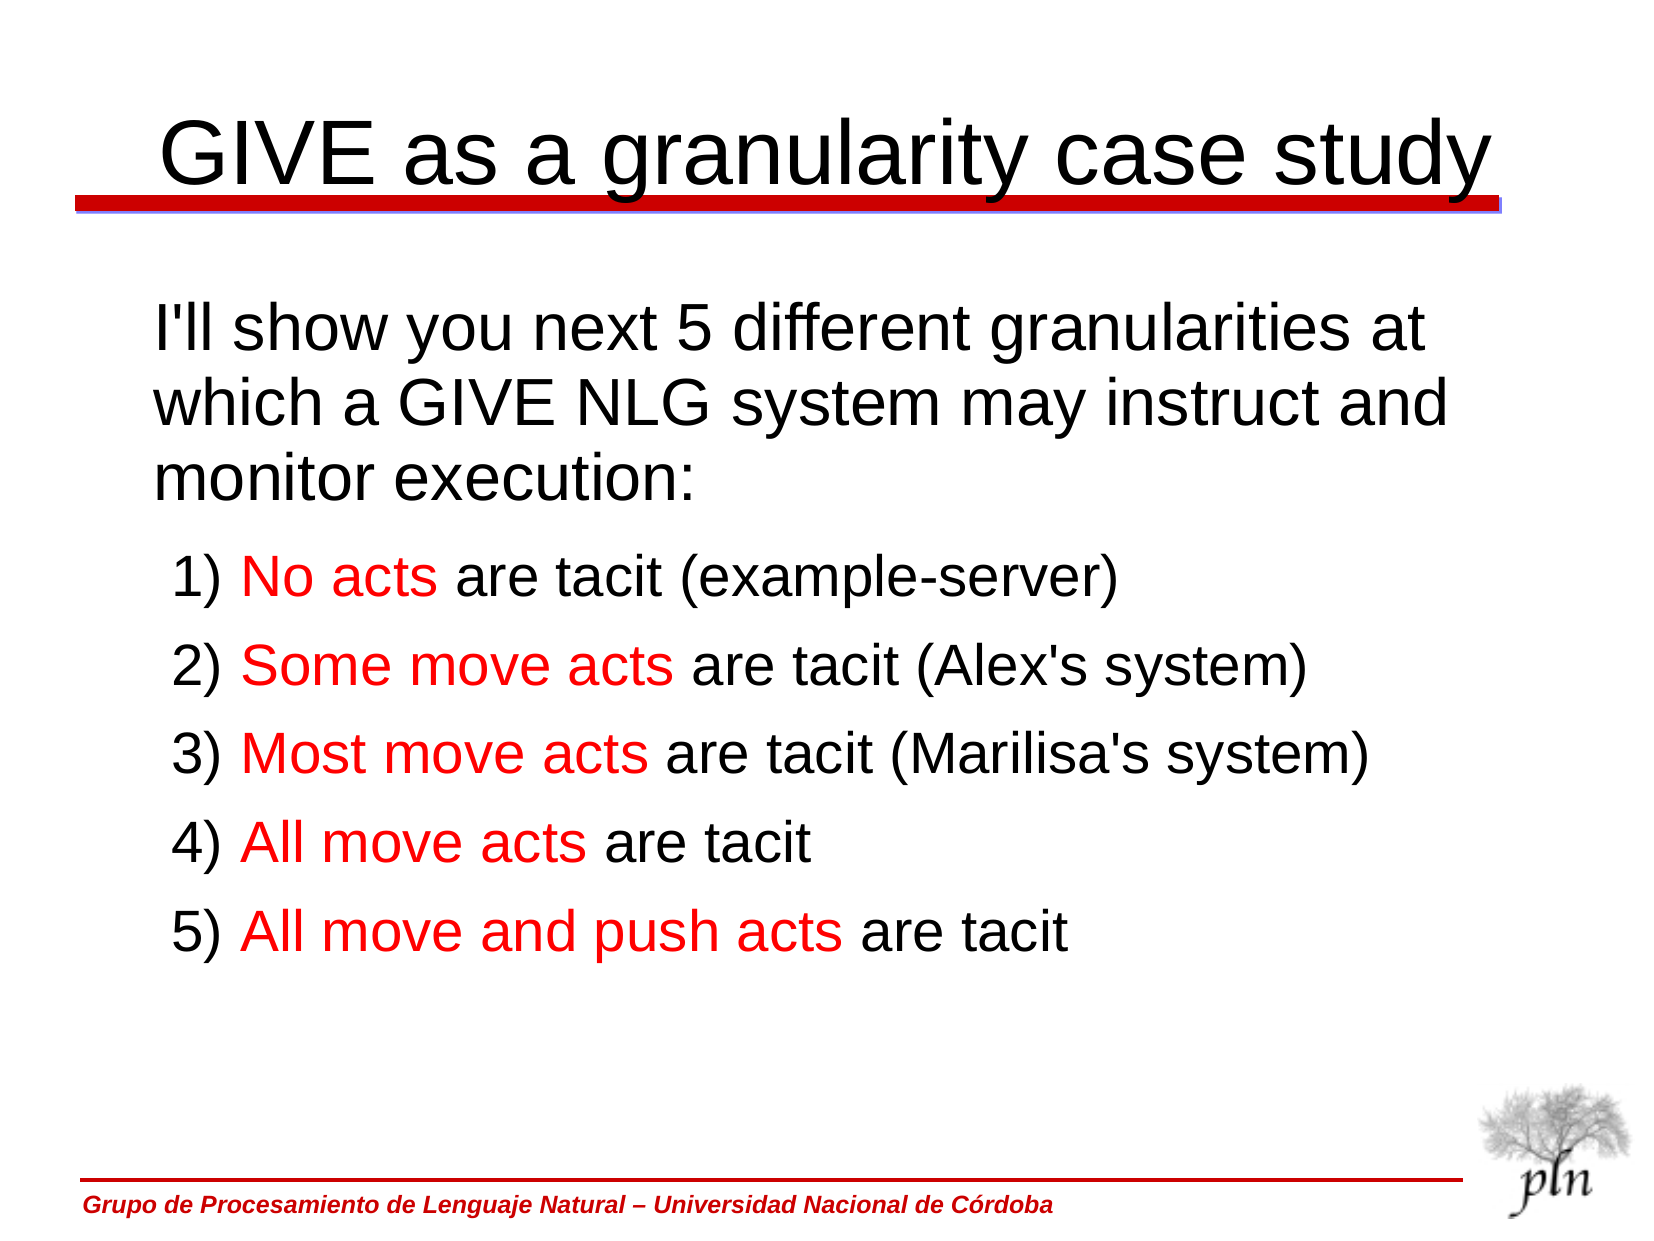

# GIVE as a granularity case study
I'll show you next 5 different granularities at which a GIVE NLG system may instruct and monitor execution:
 No acts are tacit (example-server)
 Some move acts are tacit (Alex's system)
 Most move acts are tacit (Marilisa's system)
 All move acts are tacit
 All move and push acts are tacit